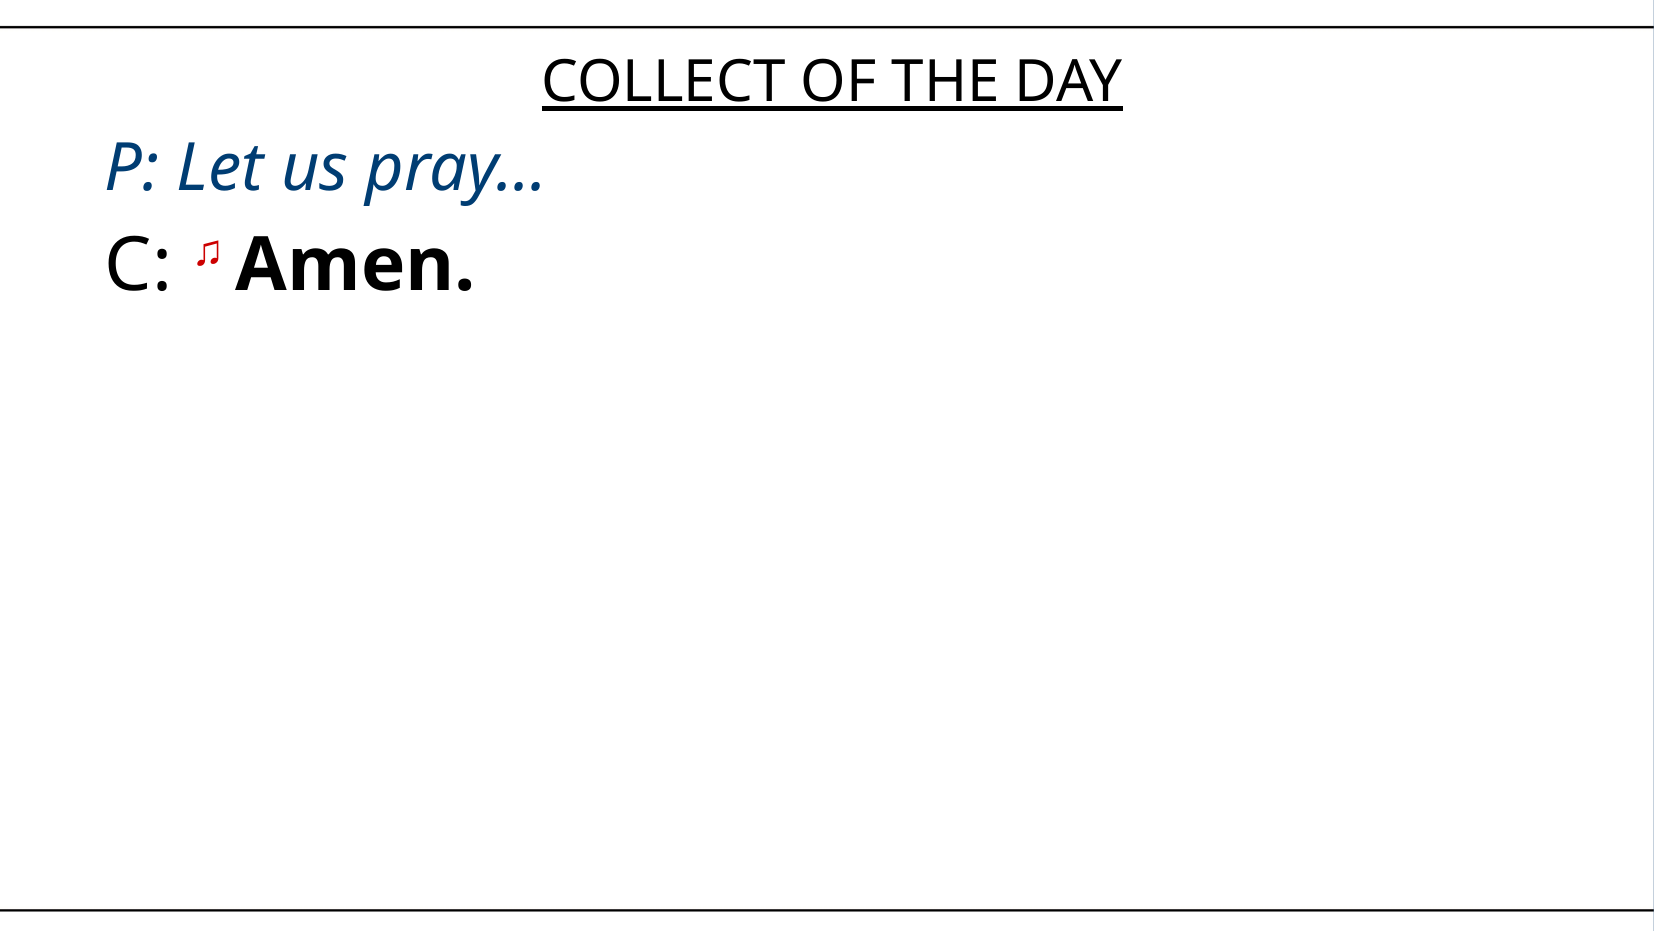

COLLECT OF THE DAY
P: Let us pray...
C: ♫ Amen.